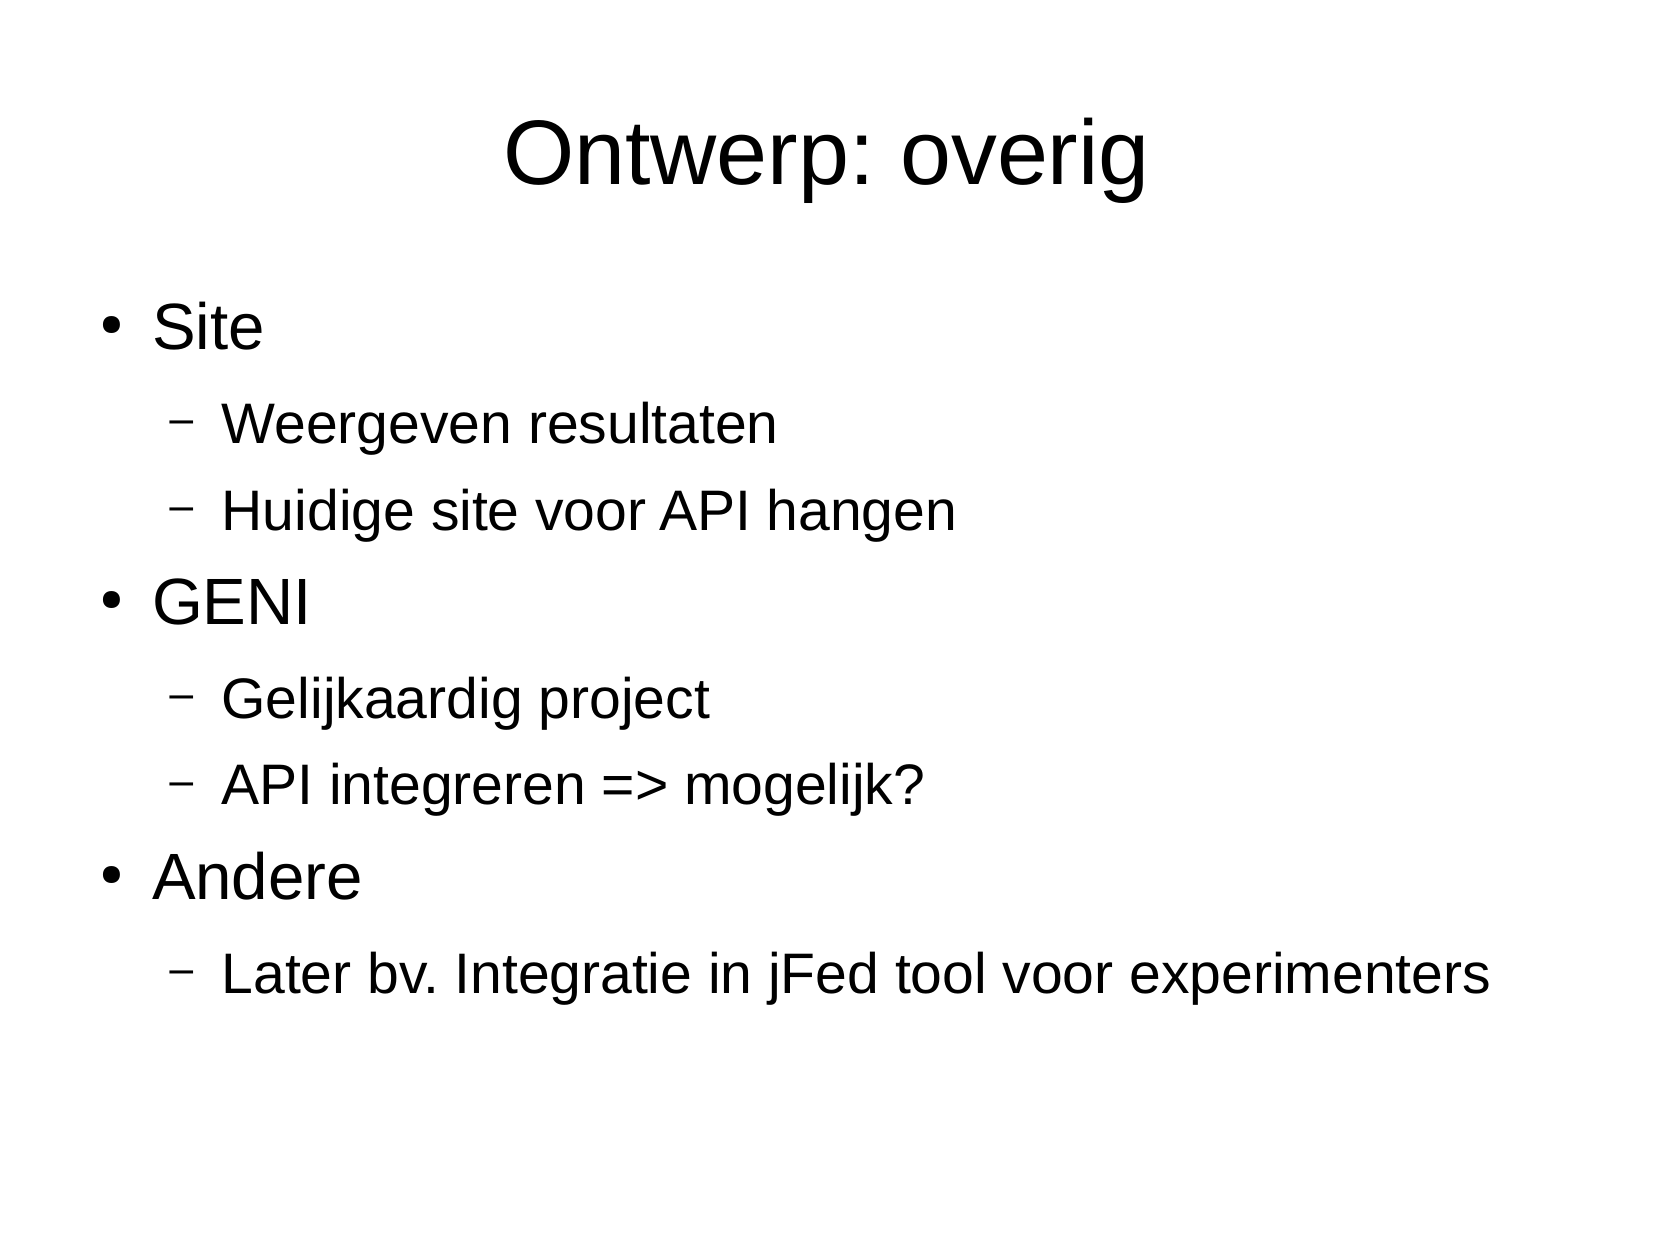

# Ontwerp: overig
Site
Weergeven resultaten
Huidige site voor API hangen
GENI
Gelijkaardig project
API integreren => mogelijk?
Andere
Later bv. Integratie in jFed tool voor experimenters